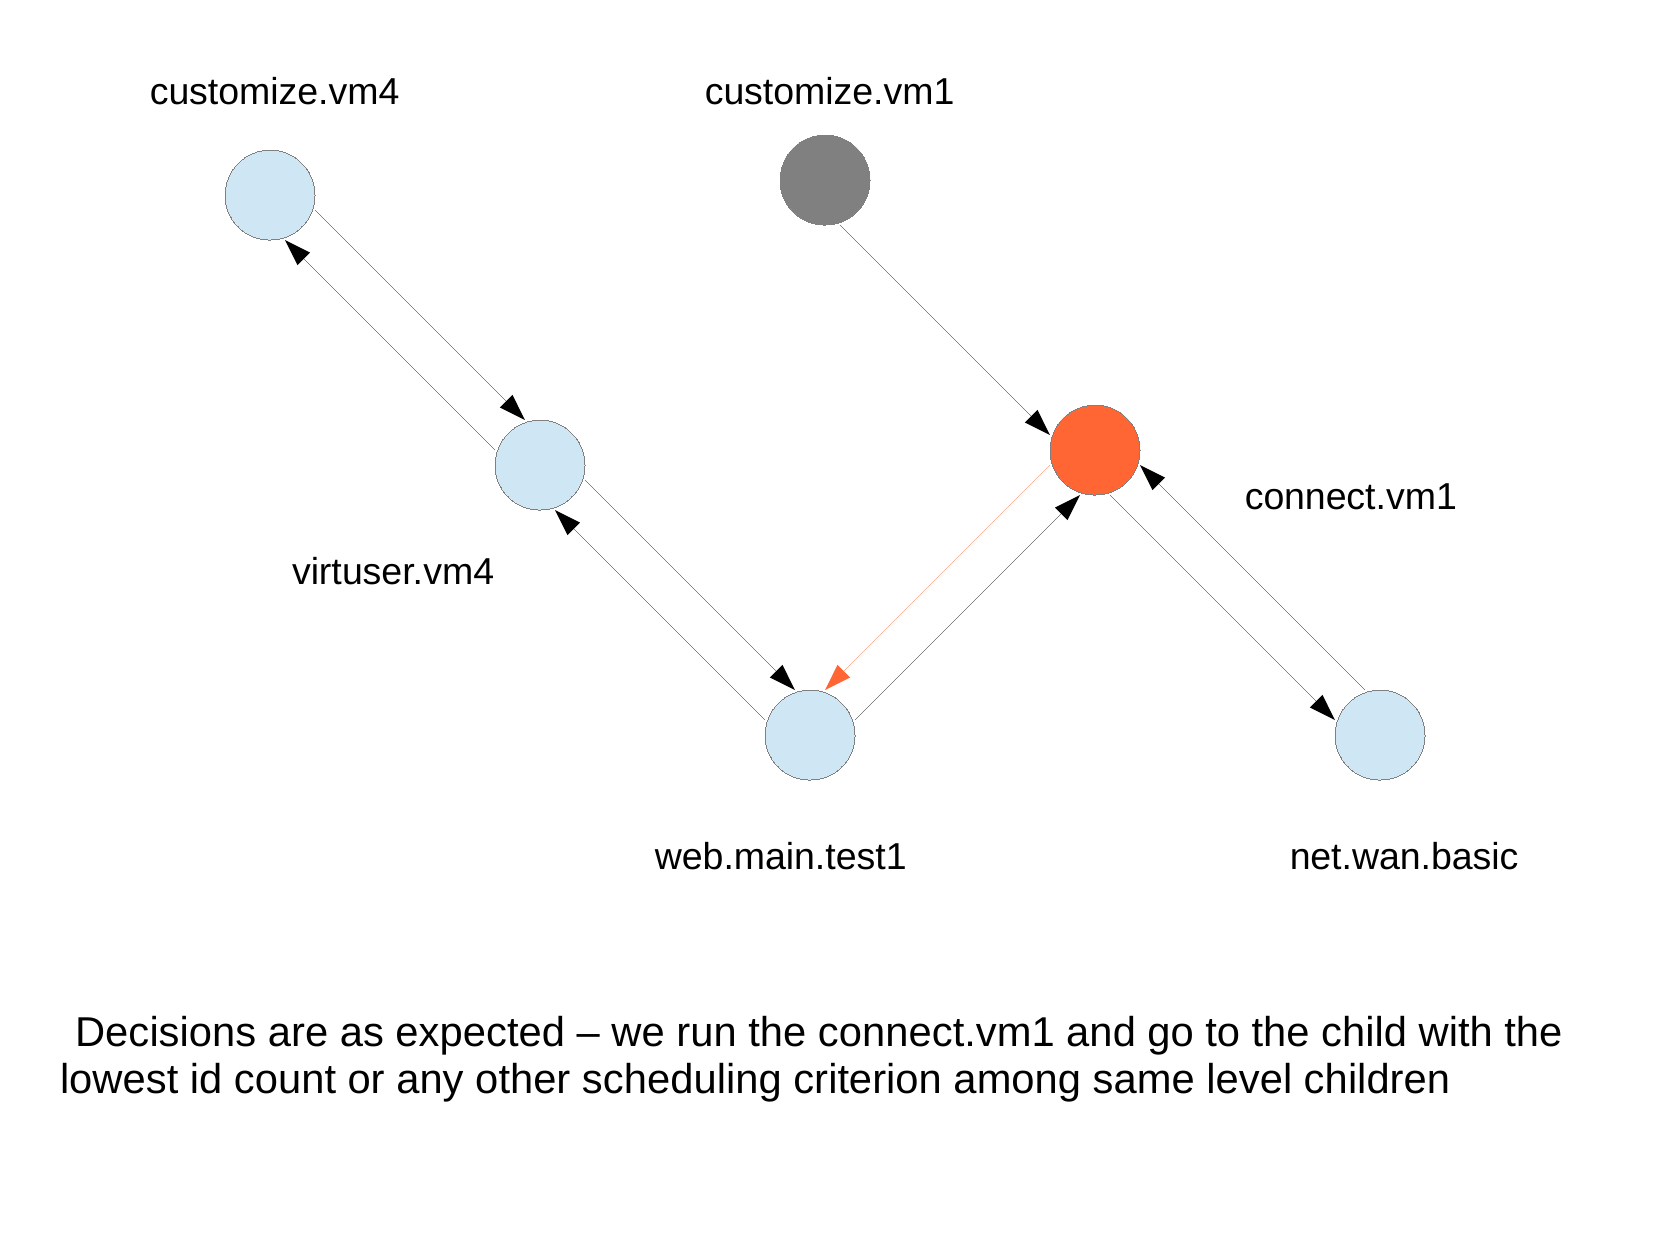

customize.vm4
customize.vm1
connect.vm1
virtuser.vm4
web.main.test1
net.wan.basic
Decisions are as expected – we run the connect.vm1 and go to the child with the lowest id count or any other scheduling criterion among same level children